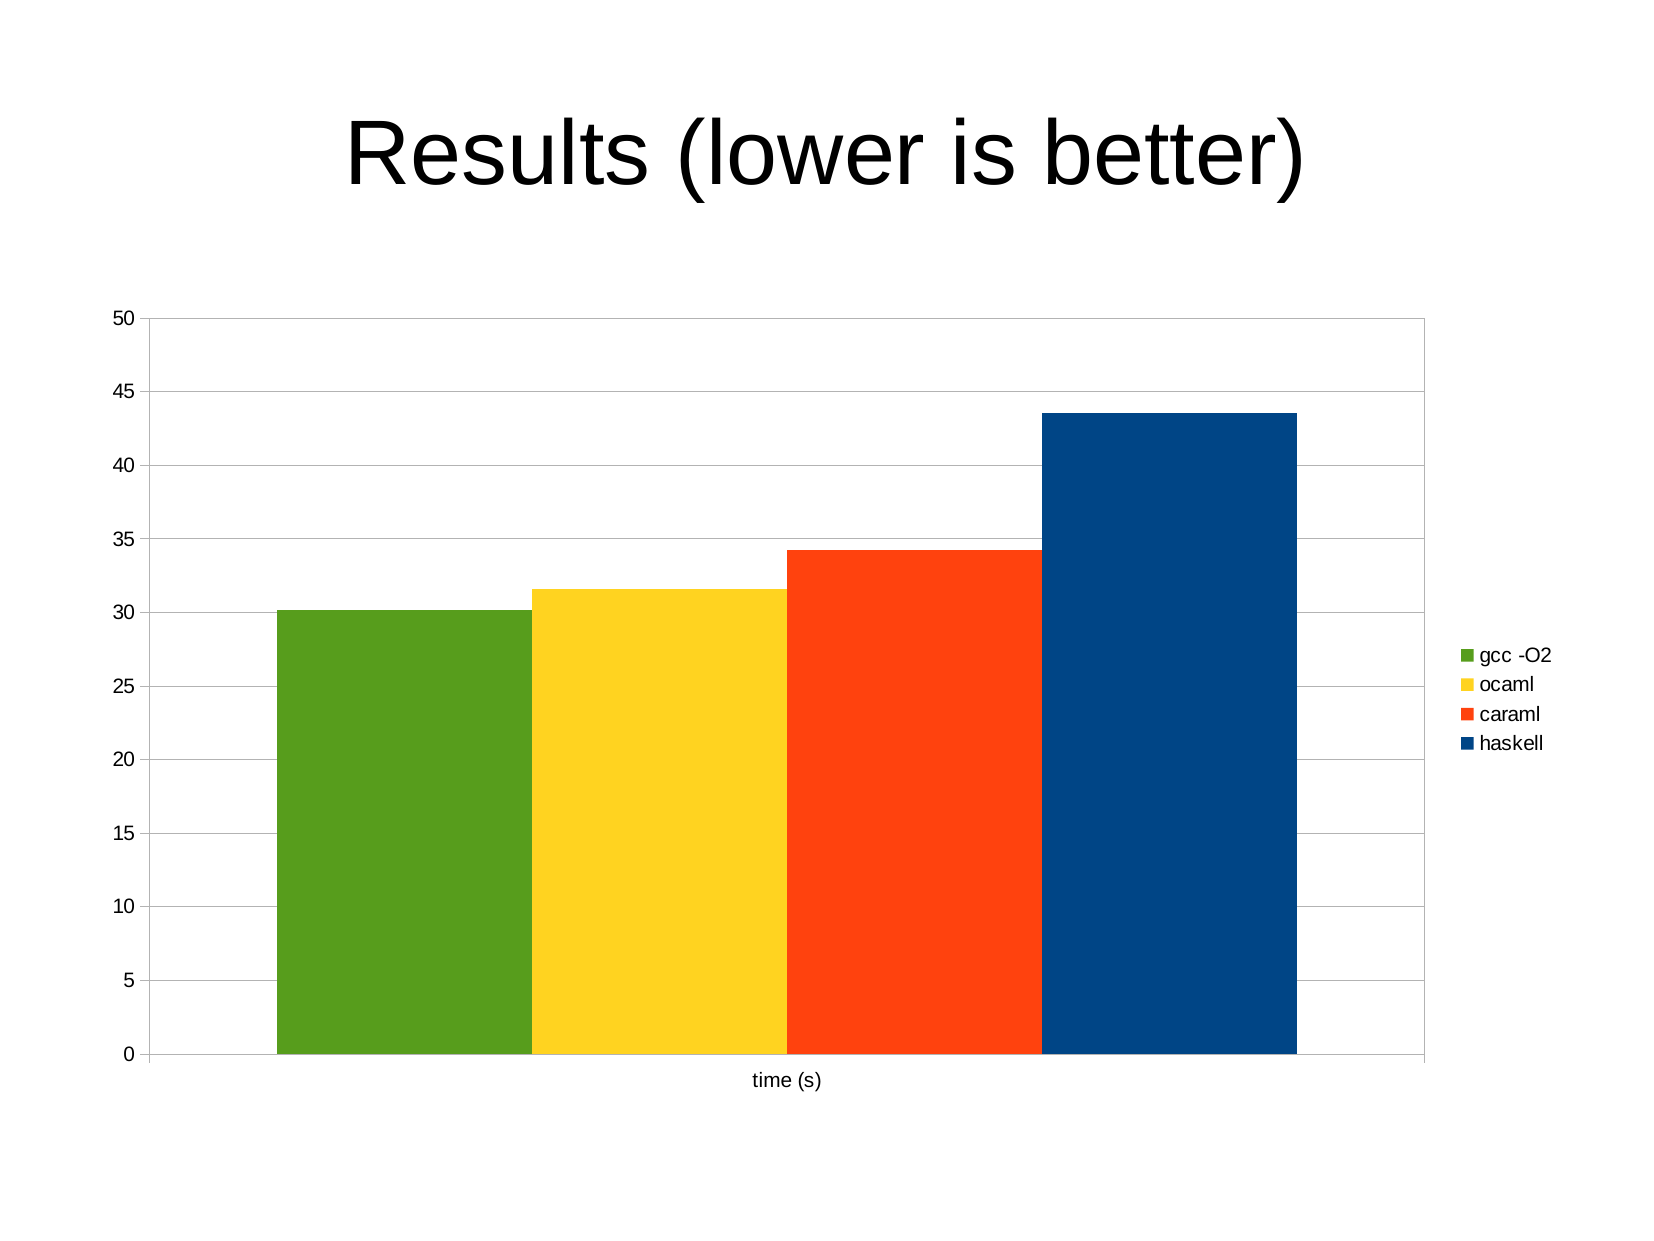

# Results (lower is better)
### Chart
| Category | gcc -O2 | ocaml | caraml | haskell |
|---|---|---|---|---|
| time (s) | 30.205 | 31.626 | 34.252 | 43.53 |